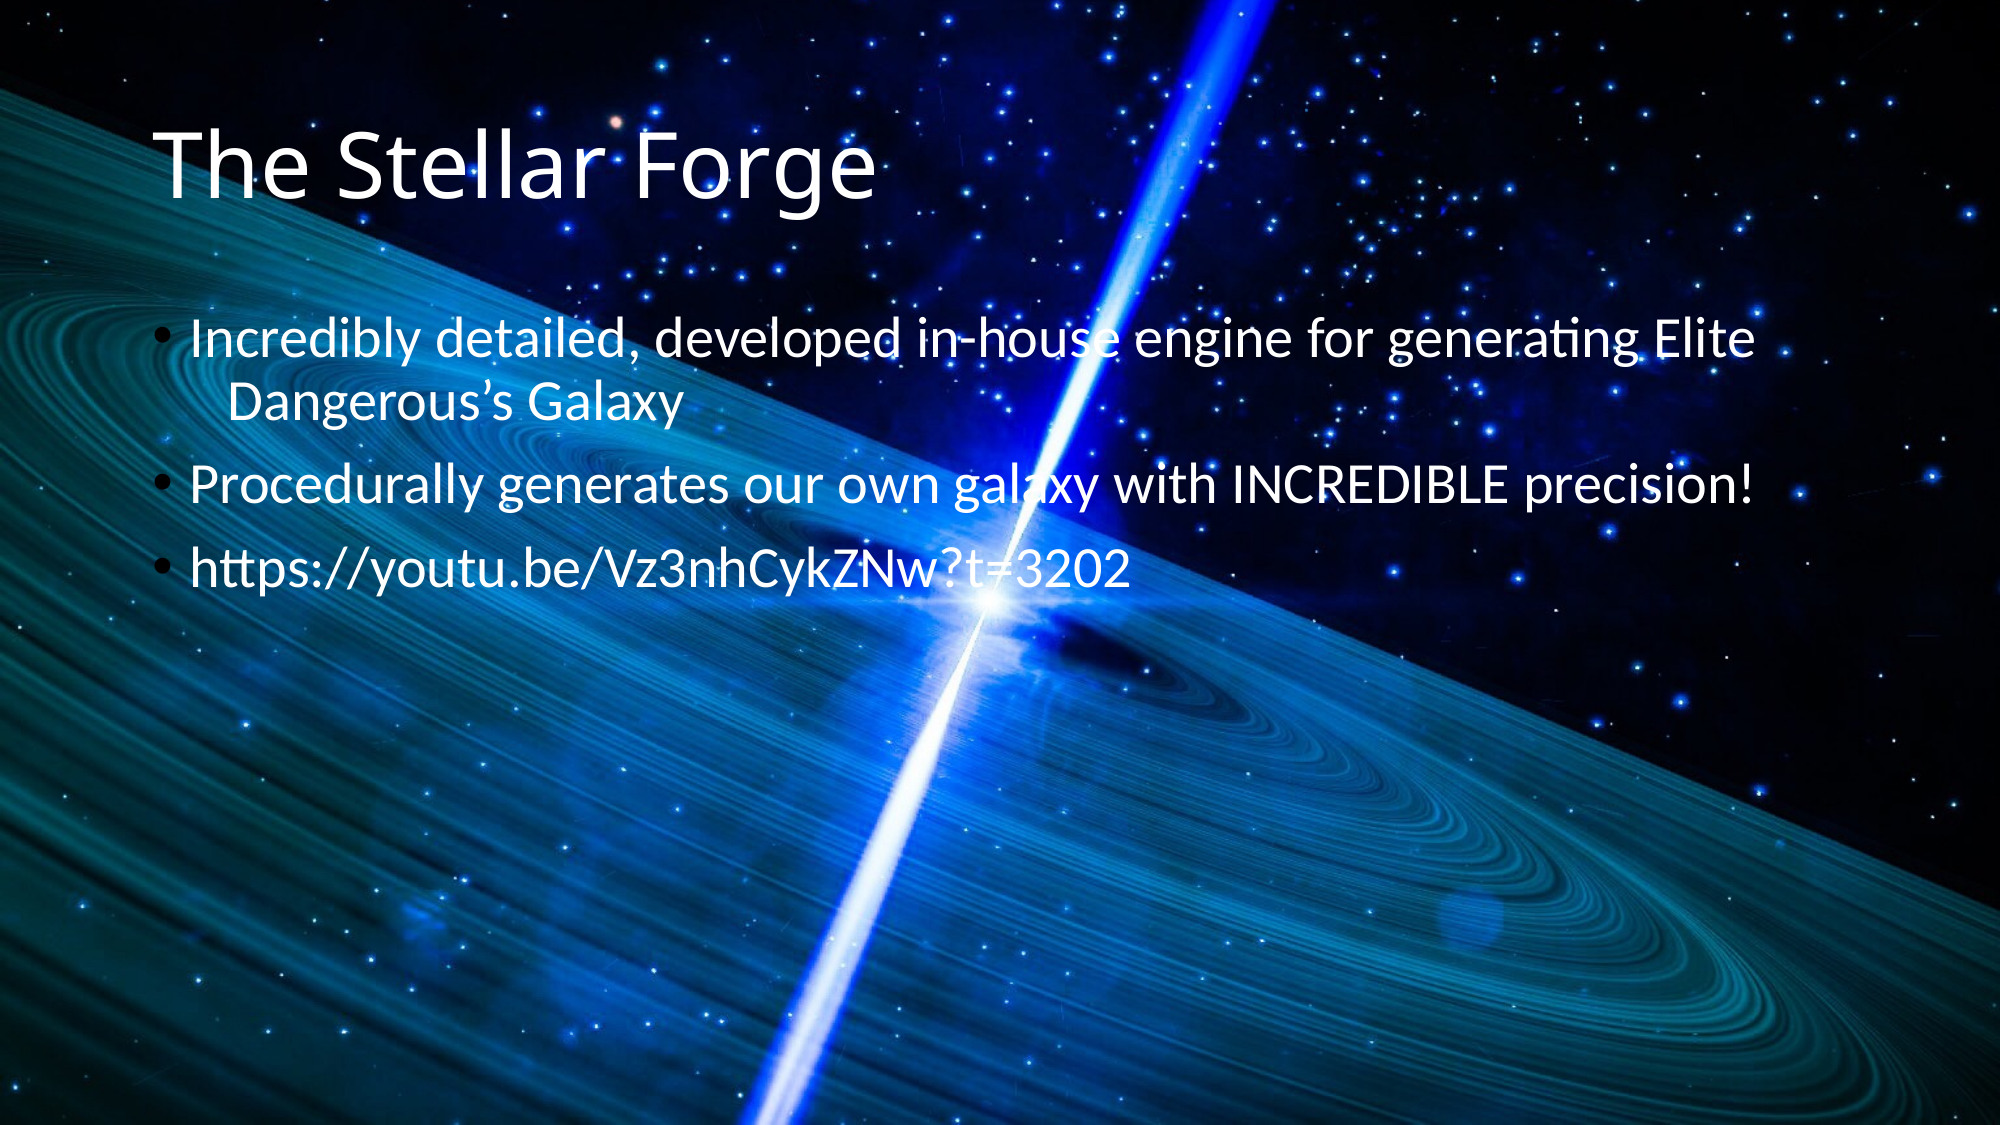

# The Stellar Forge
Incredibly detailed, developed in-house engine for generating Elite Dangerous’s Galaxy
Procedurally generates our own galaxy with INCREDIBLE precision!
https://youtu.be/Vz3nhCykZNw?t=3202